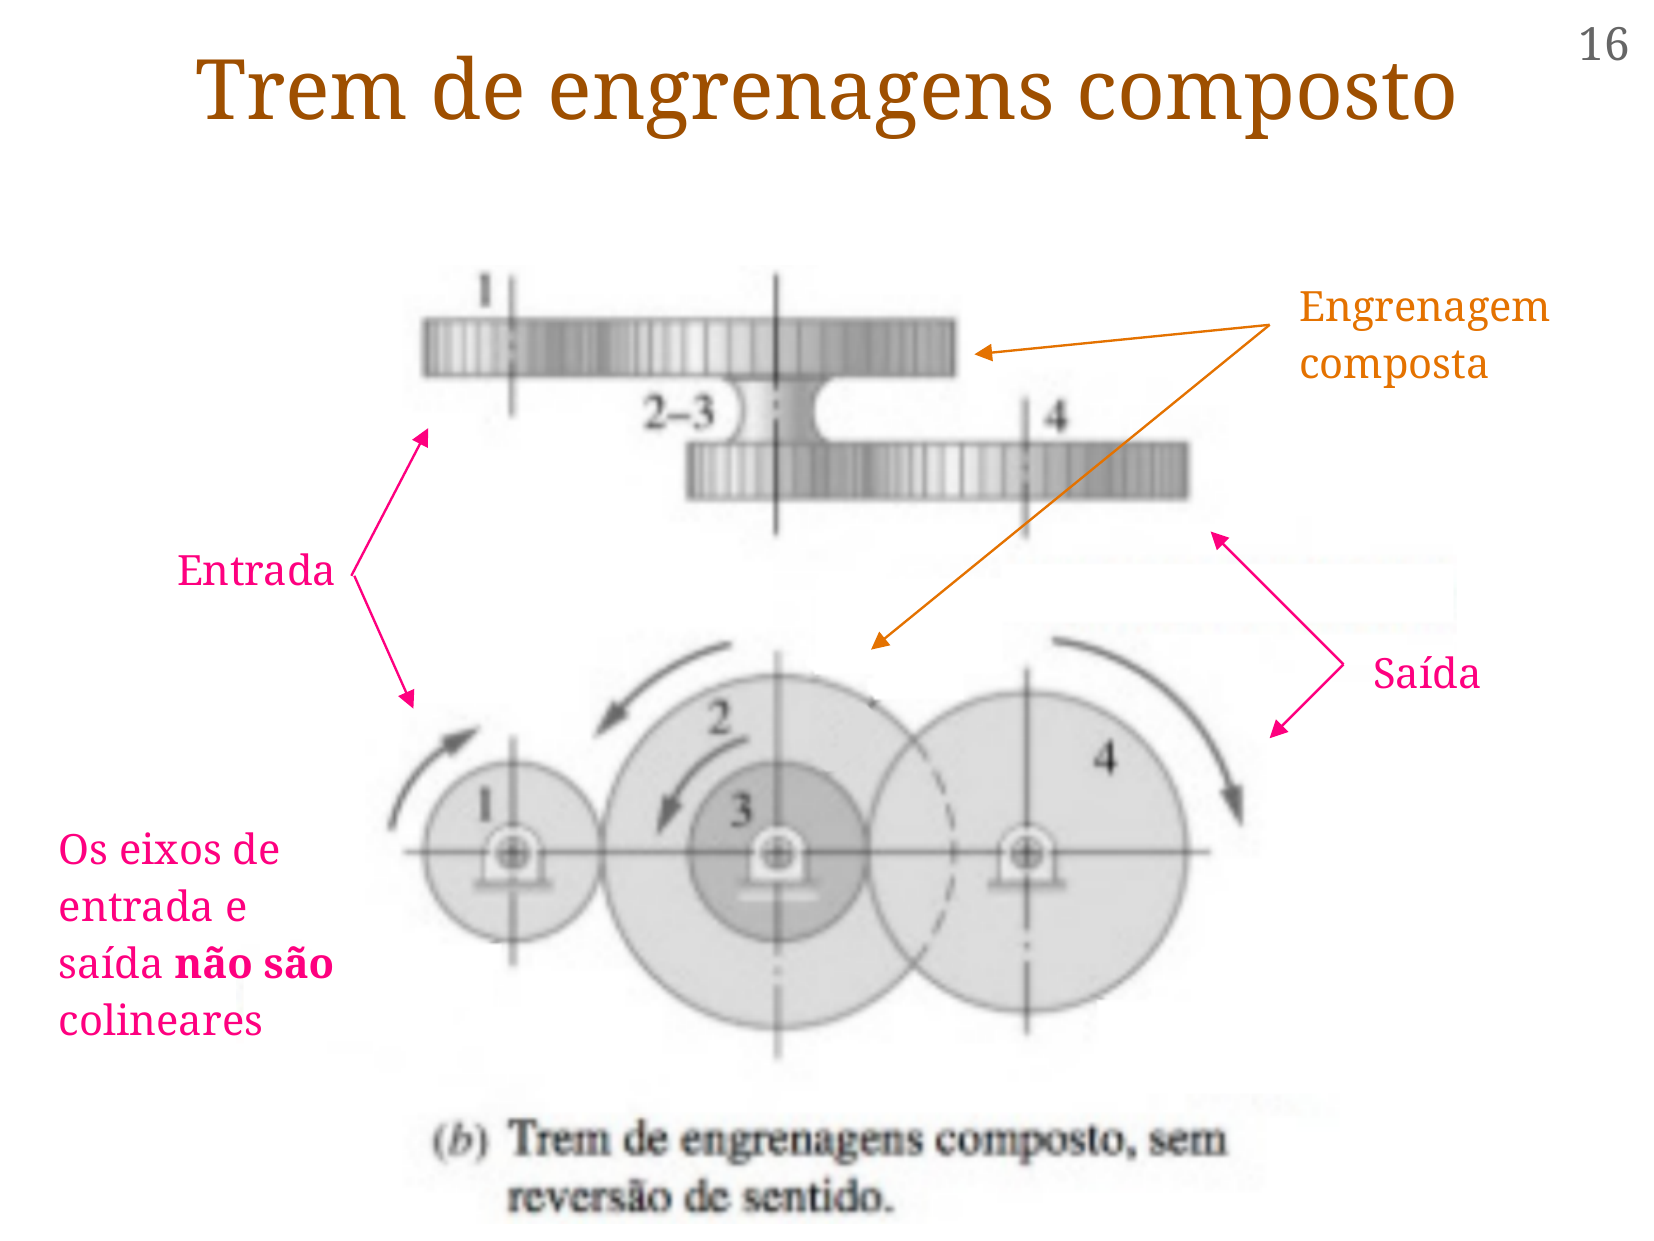

# Trem de engrenagens composto
16
Engrenagem composta
Entrada
Saída
Os eixos de entrada e saída não são colineares